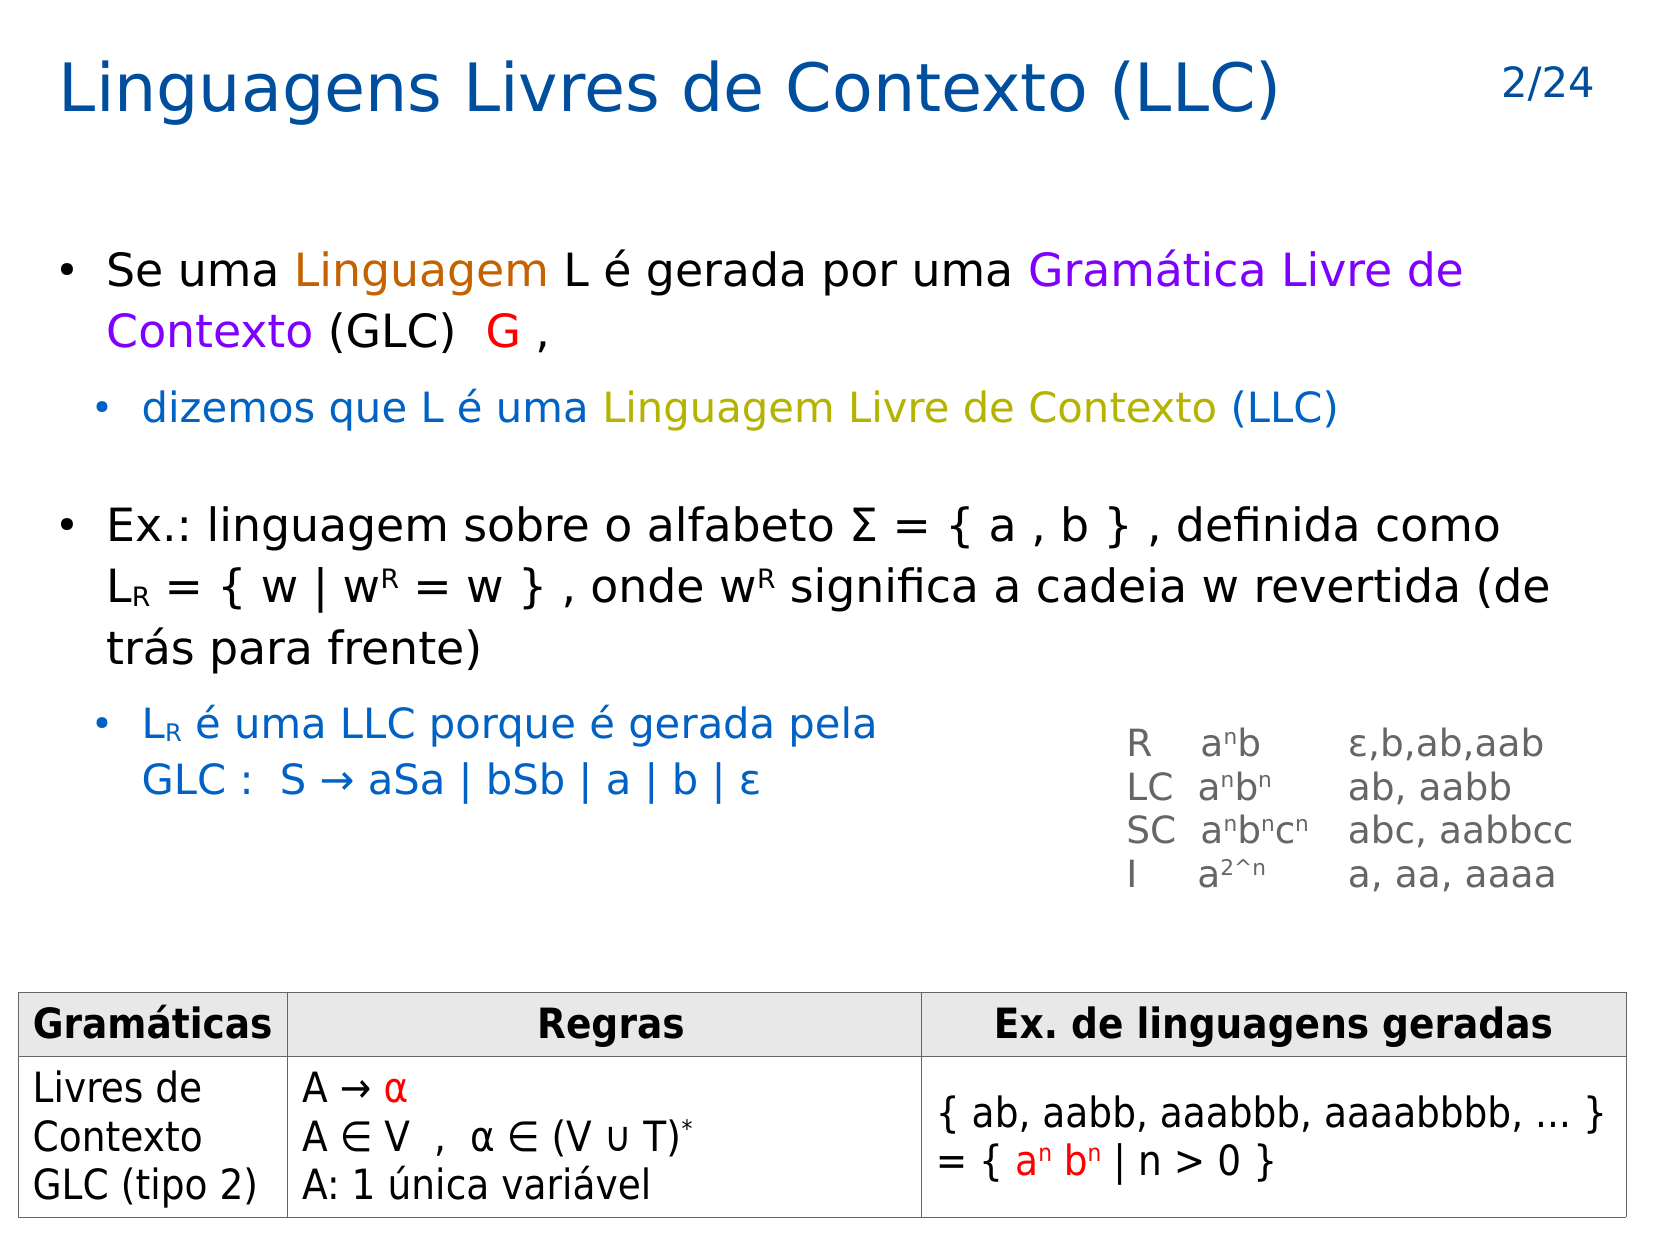

# Linguagens Livres de Contexto (LLC)
2
Se uma Linguagem L é gerada por uma Gramática Livre de Contexto (GLC) G ,
dizemos que L é uma Linguagem Livre de Contexto (LLC)
Ex.: linguagem sobre o alfabeto Σ = { a , b } , definida como
LR = { w | wR = w } , onde wR significa a cadeia w revertida (de trás para frente)
LR é uma LLC porque é gerada pela
GLC : S → aSa | bSb | a | b | ε
R anb	 	ε,b,ab,aab
LC anbn 	ab, aabb
SC anbncn 	abc, aabbcc
I a2^n 	a, aa, aaaa
| Gramáticas | Regras | Ex. de linguagens geradas |
| --- | --- | --- |
| Livres de Contexto GLC (tipo 2) | A → α A ∈ V , α ∈ (V ∪ T)\* A: 1 única variável | { ab, aabb, aaabbb, aaaabbbb, ... } = { an bn | n > 0 } |